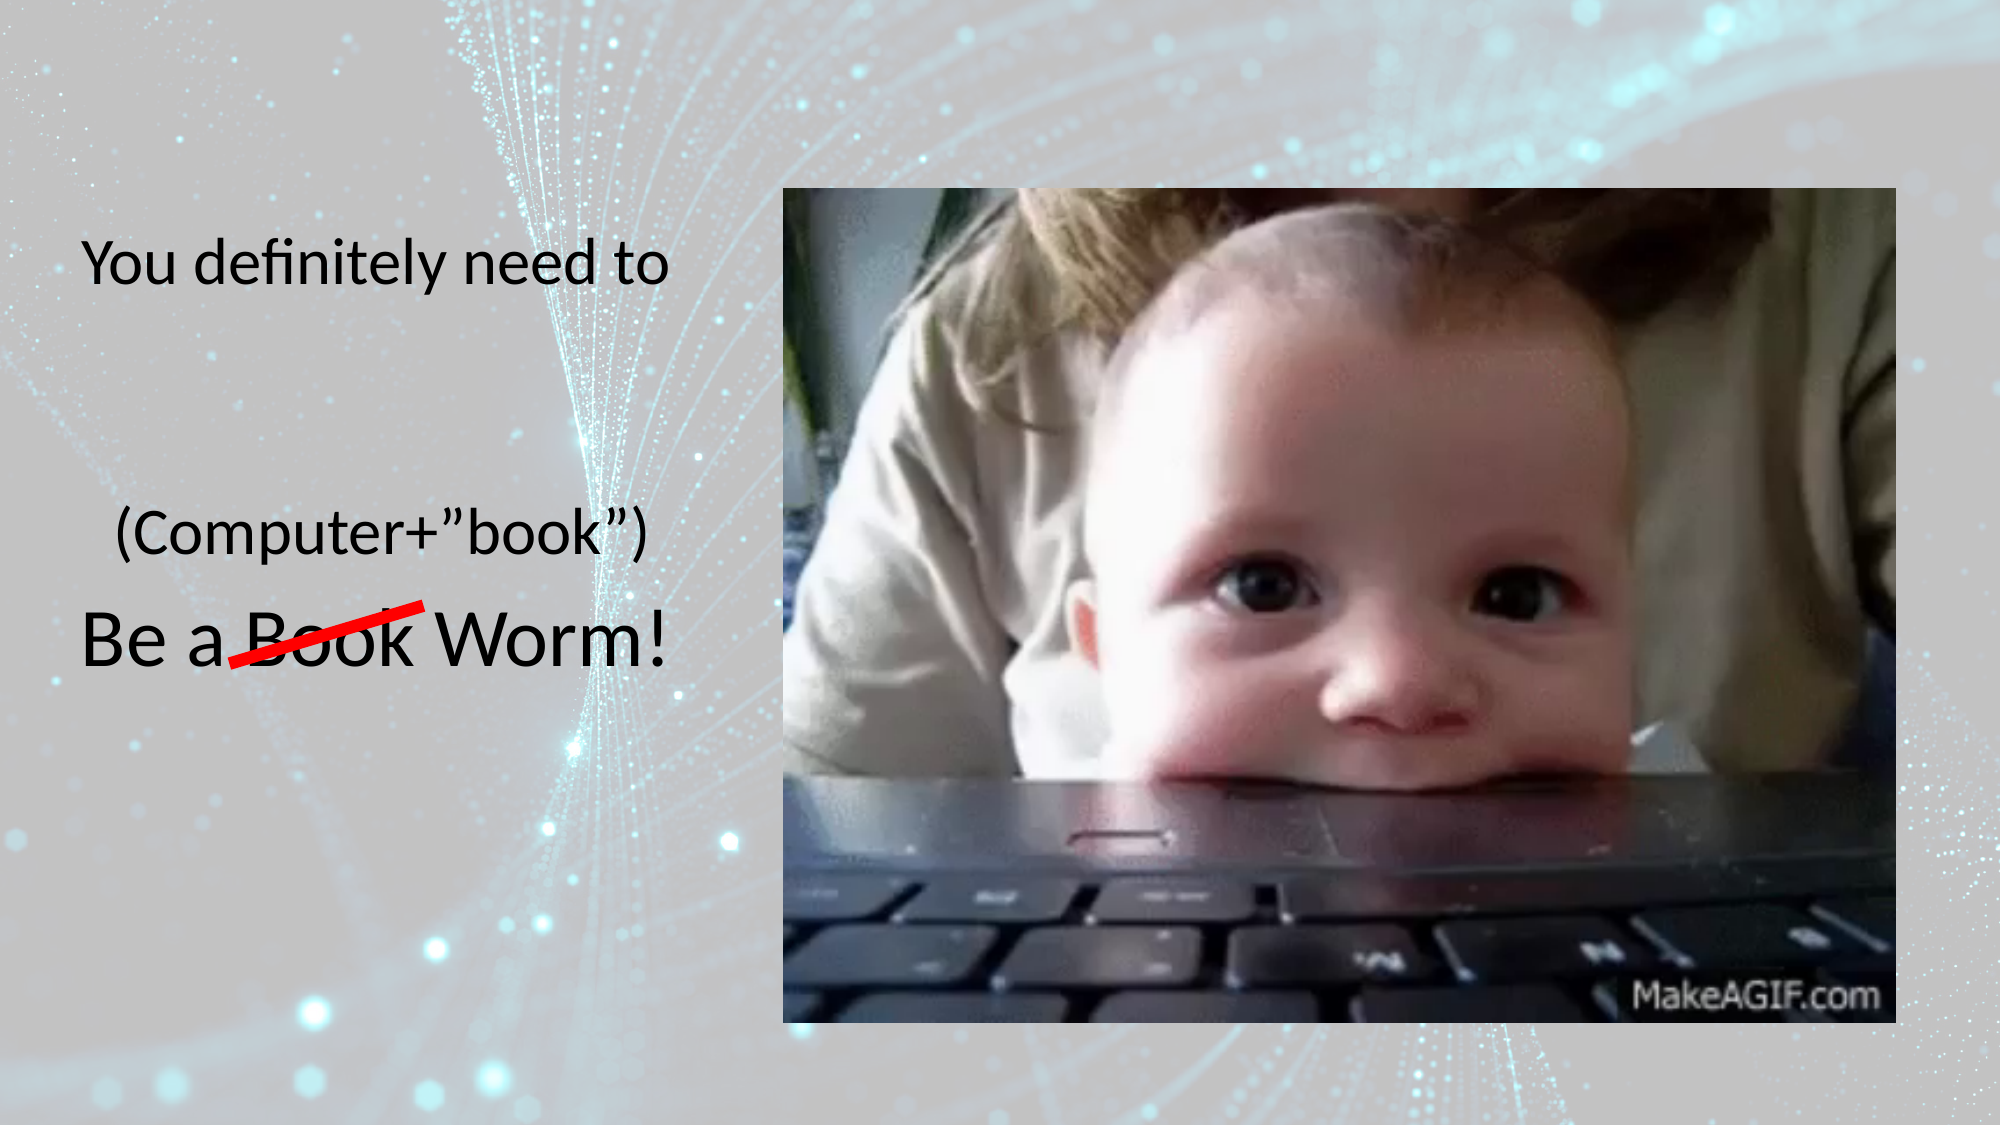

You definitely need to
(Computer+”book”)
Be a Book Worm!